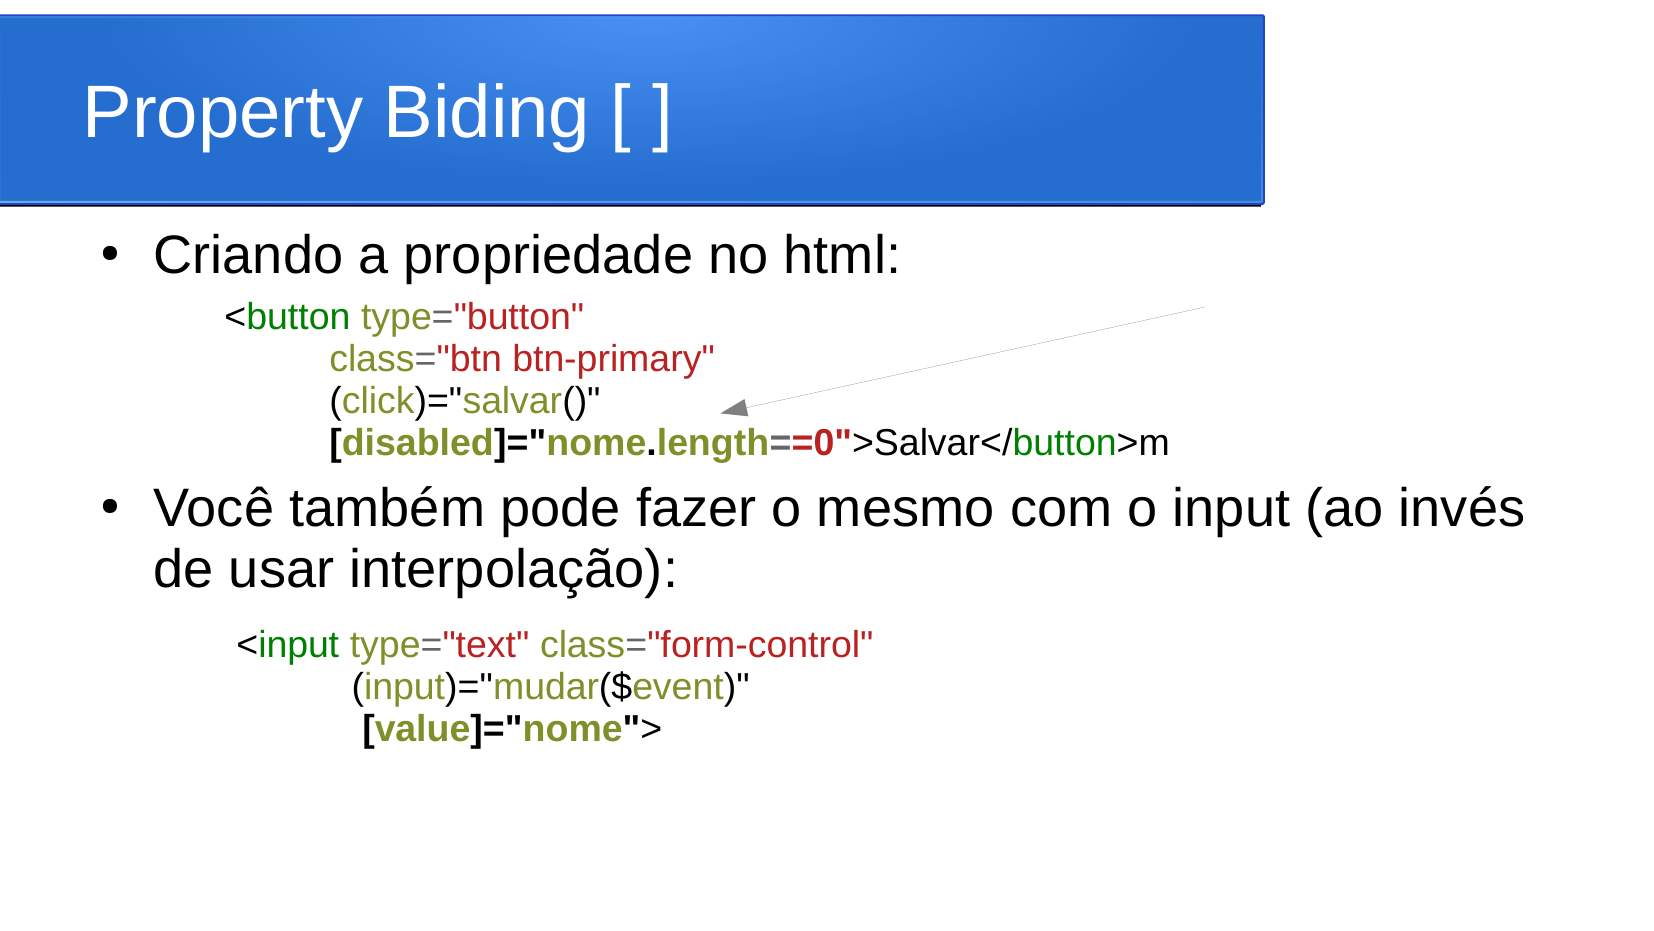

# Property Biding [ ]
Criando a propriedade no html:
Você também pode fazer o mesmo com o input (ao invés de usar interpolação):
<button type="button"
 class="btn btn-primary"
 (click)="salvar()"
 [disabled]="nome.length==0">Salvar</button>m
<input type="text" class="form-control"
 (input)="mudar($event)"
 [value]="nome">